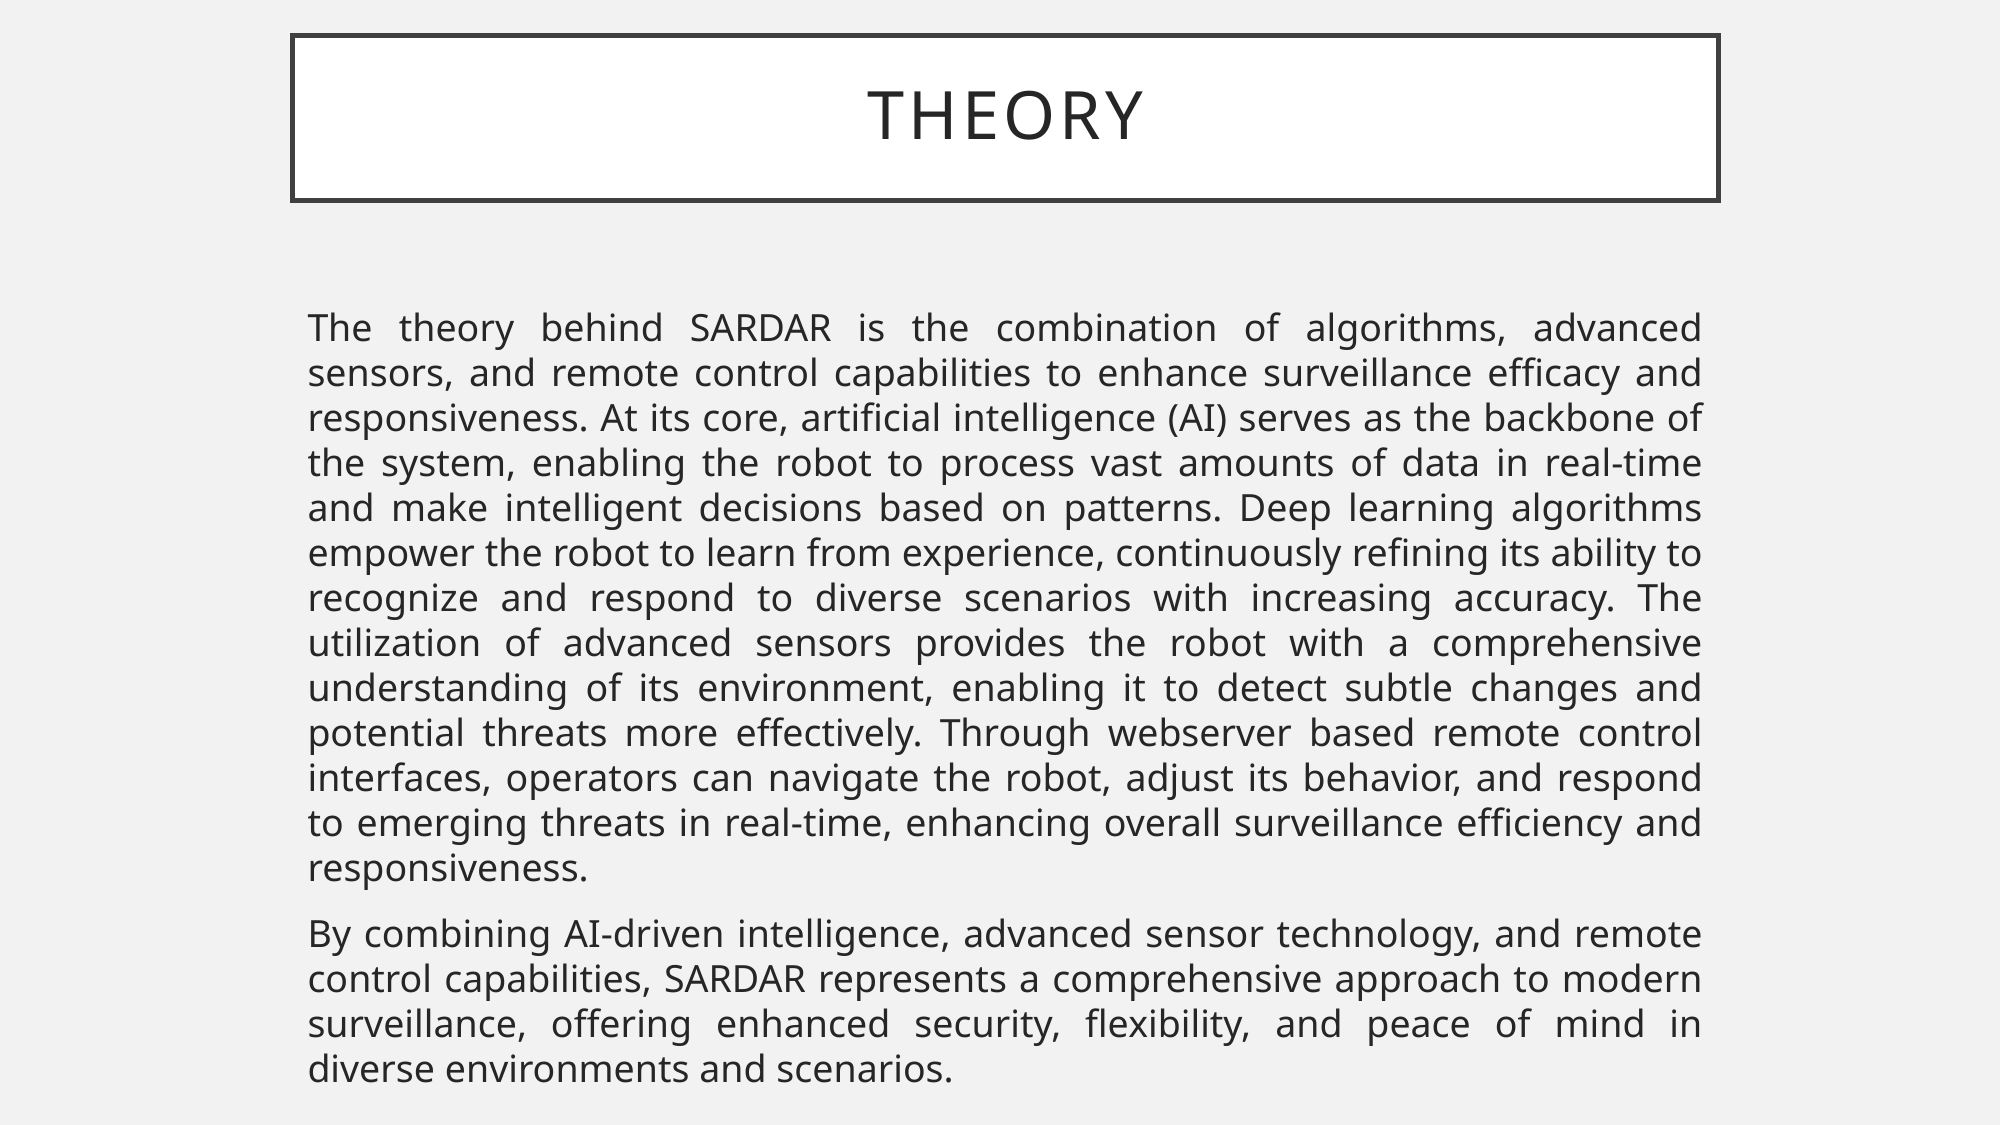

# THEORY
The theory behind SARDAR is the combination of algorithms, advanced sensors, and remote control capabilities to enhance surveillance efficacy and responsiveness. At its core, artificial intelligence (AI) serves as the backbone of the system, enabling the robot to process vast amounts of data in real-time and make intelligent decisions based on patterns. Deep learning algorithms empower the robot to learn from experience, continuously refining its ability to recognize and respond to diverse scenarios with increasing accuracy. The utilization of advanced sensors provides the robot with a comprehensive understanding of its environment, enabling it to detect subtle changes and potential threats more effectively. Through webserver based remote control interfaces, operators can navigate the robot, adjust its behavior, and respond to emerging threats in real-time, enhancing overall surveillance efficiency and responsiveness.
By combining AI-driven intelligence, advanced sensor technology, and remote control capabilities, SARDAR represents a comprehensive approach to modern surveillance, offering enhanced security, flexibility, and peace of mind in diverse environments and scenarios.